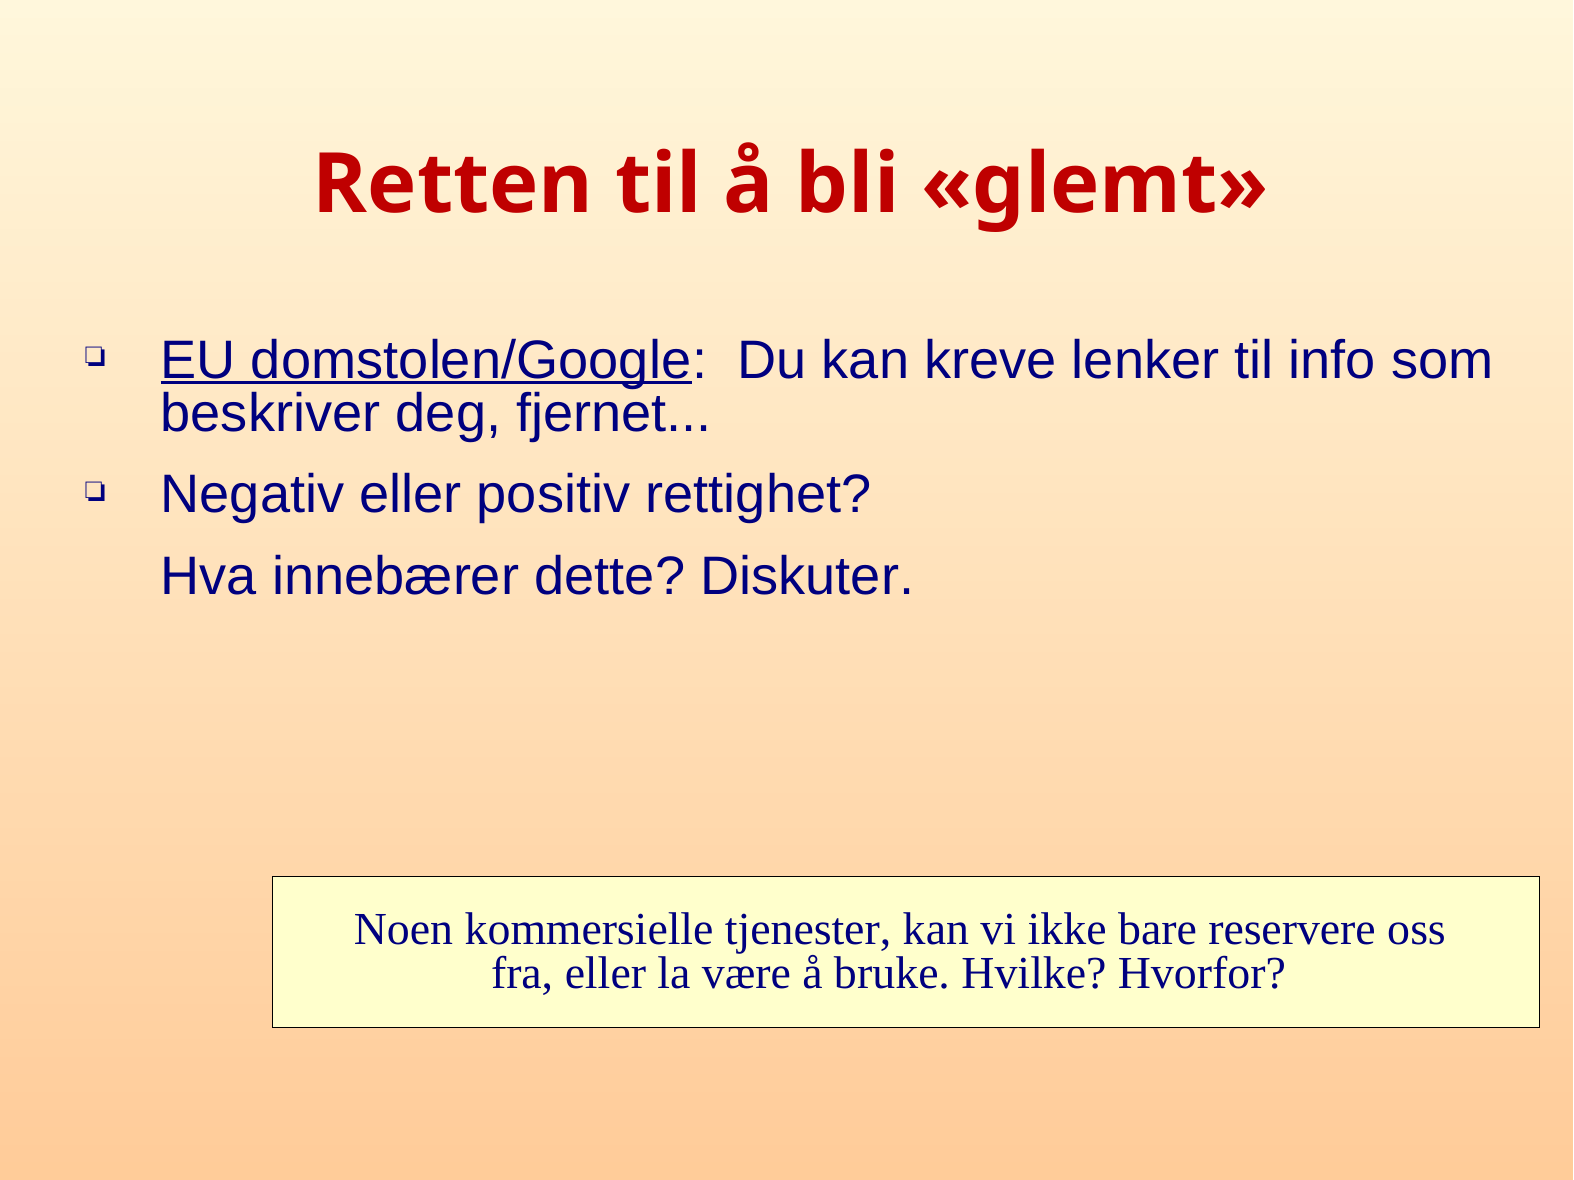

# Retten til å bli «glemt»
EU domstolen/Google: Du kan kreve lenker til info som beskriver deg, fjernet...
Negativ eller positiv rettighet?
Hva innebærer dette? Diskuter.
Noen kommersielle tjenester, kan vi ikke bare reservere oss
fra, eller la være å bruke. Hvilke? Hvorfor?